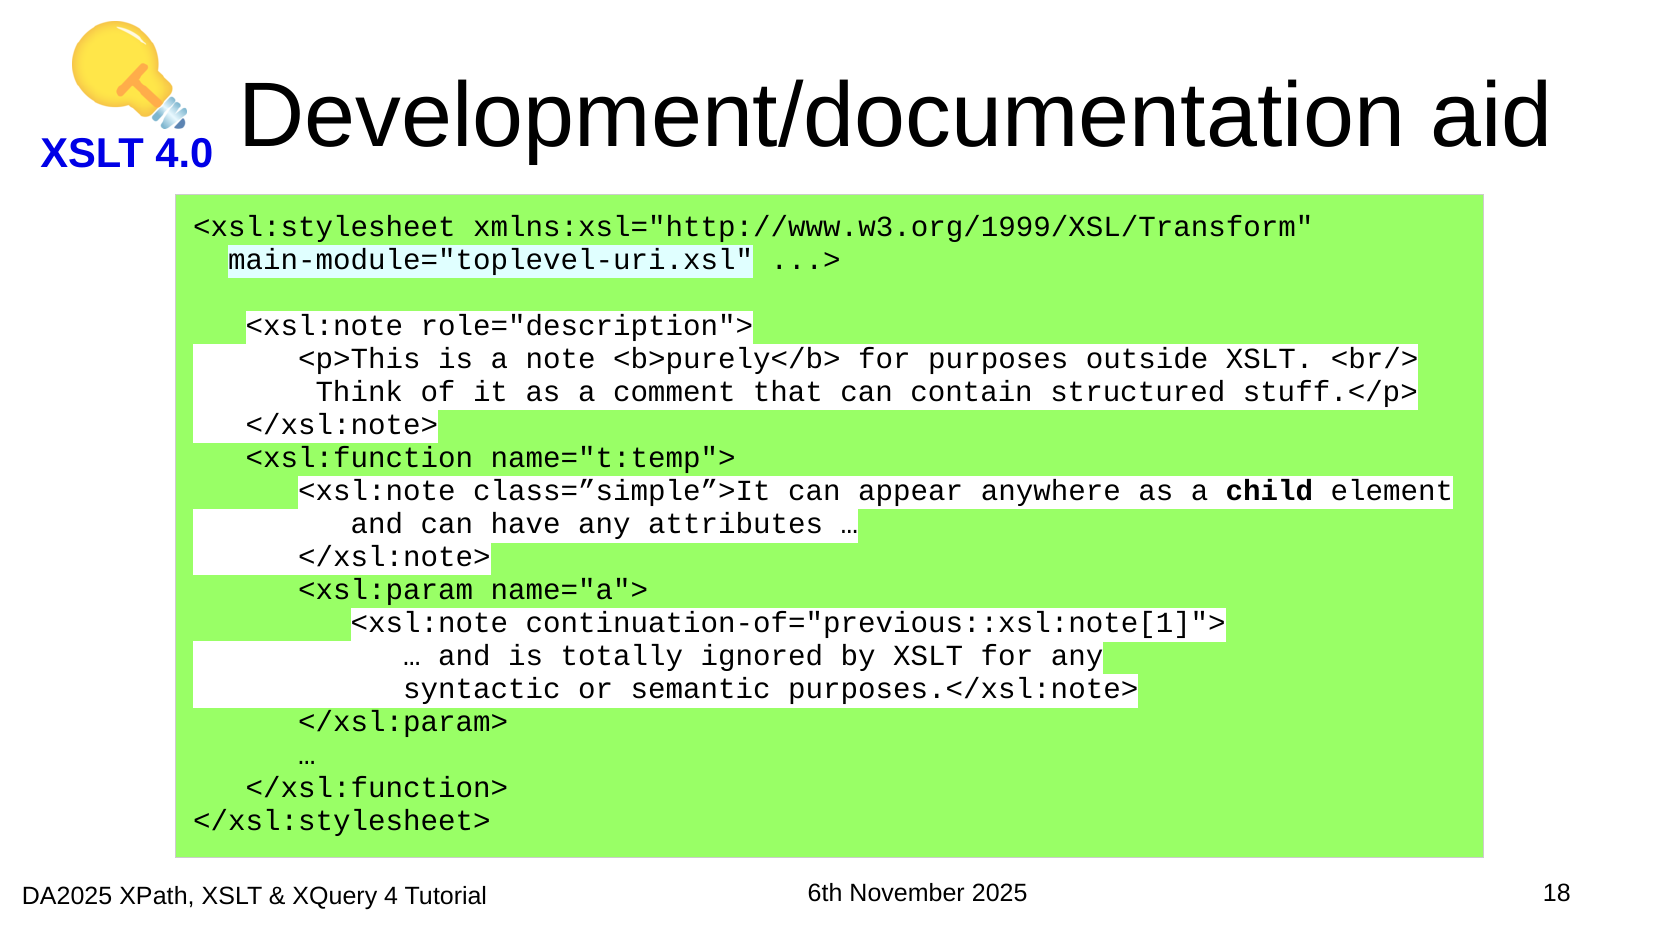

# Development/documentation aid
<xsl:stylesheet xmlns:xsl="http://www.w3.org/1999/XSL/Transform"
 main-module="toplevel-uri.xsl" ...>
 <xsl:note role="description">
 <p>This is a note <b>purely</b> for purposes outside XSLT. <br/>
 Think of it as a comment that can contain structured stuff.</p>
 </xsl:note>
 <xsl:function name="t:temp">
 <xsl:note class=”simple”>It can appear anywhere as a child element
 and can have any attributes …
 </xsl:note>
 <xsl:param name="a">
 <xsl:note continuation-of="previous::xsl:note[1]">
 … and is totally ignored by XSLT for any
 syntactic or semantic purposes.</xsl:note>
 </xsl:param>
 …
 </xsl:function>
</xsl:stylesheet>
18
6th November 2025
DA2025 XPath, XSLT & XQuery 4 Tutorial